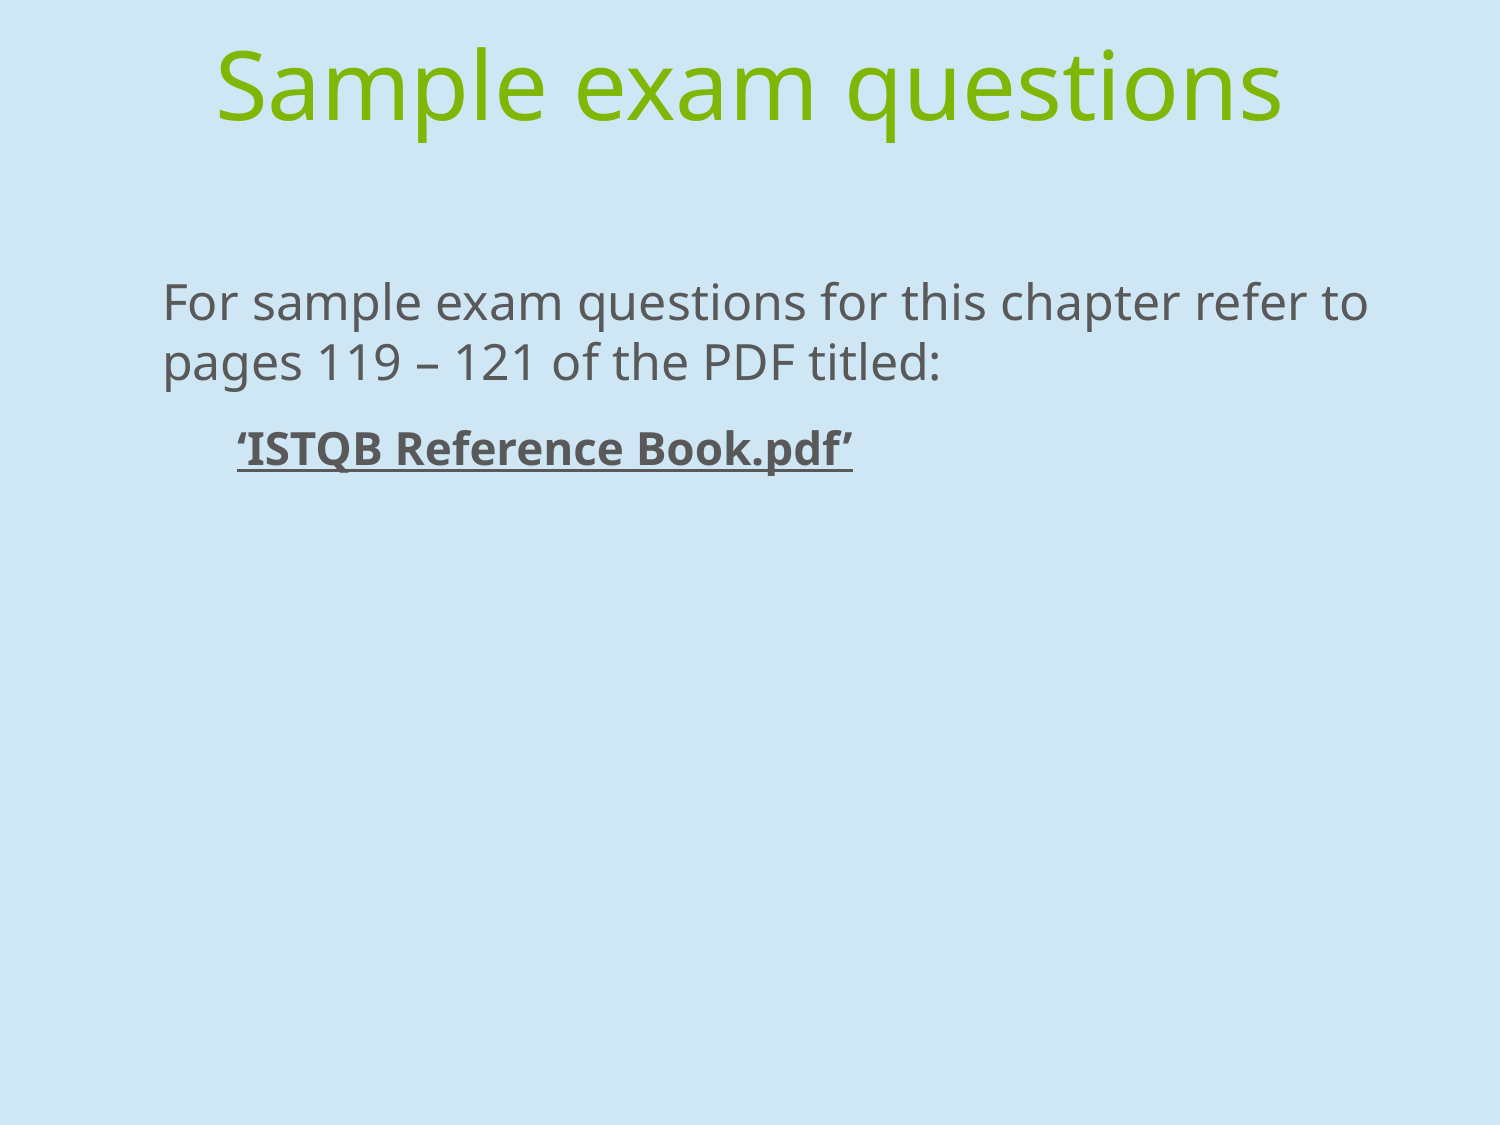

# Sample exam questions
For sample exam questions for this chapter refer to pages 119 – 121 of the PDF titled:
	‘ISTQB Reference Book.pdf’